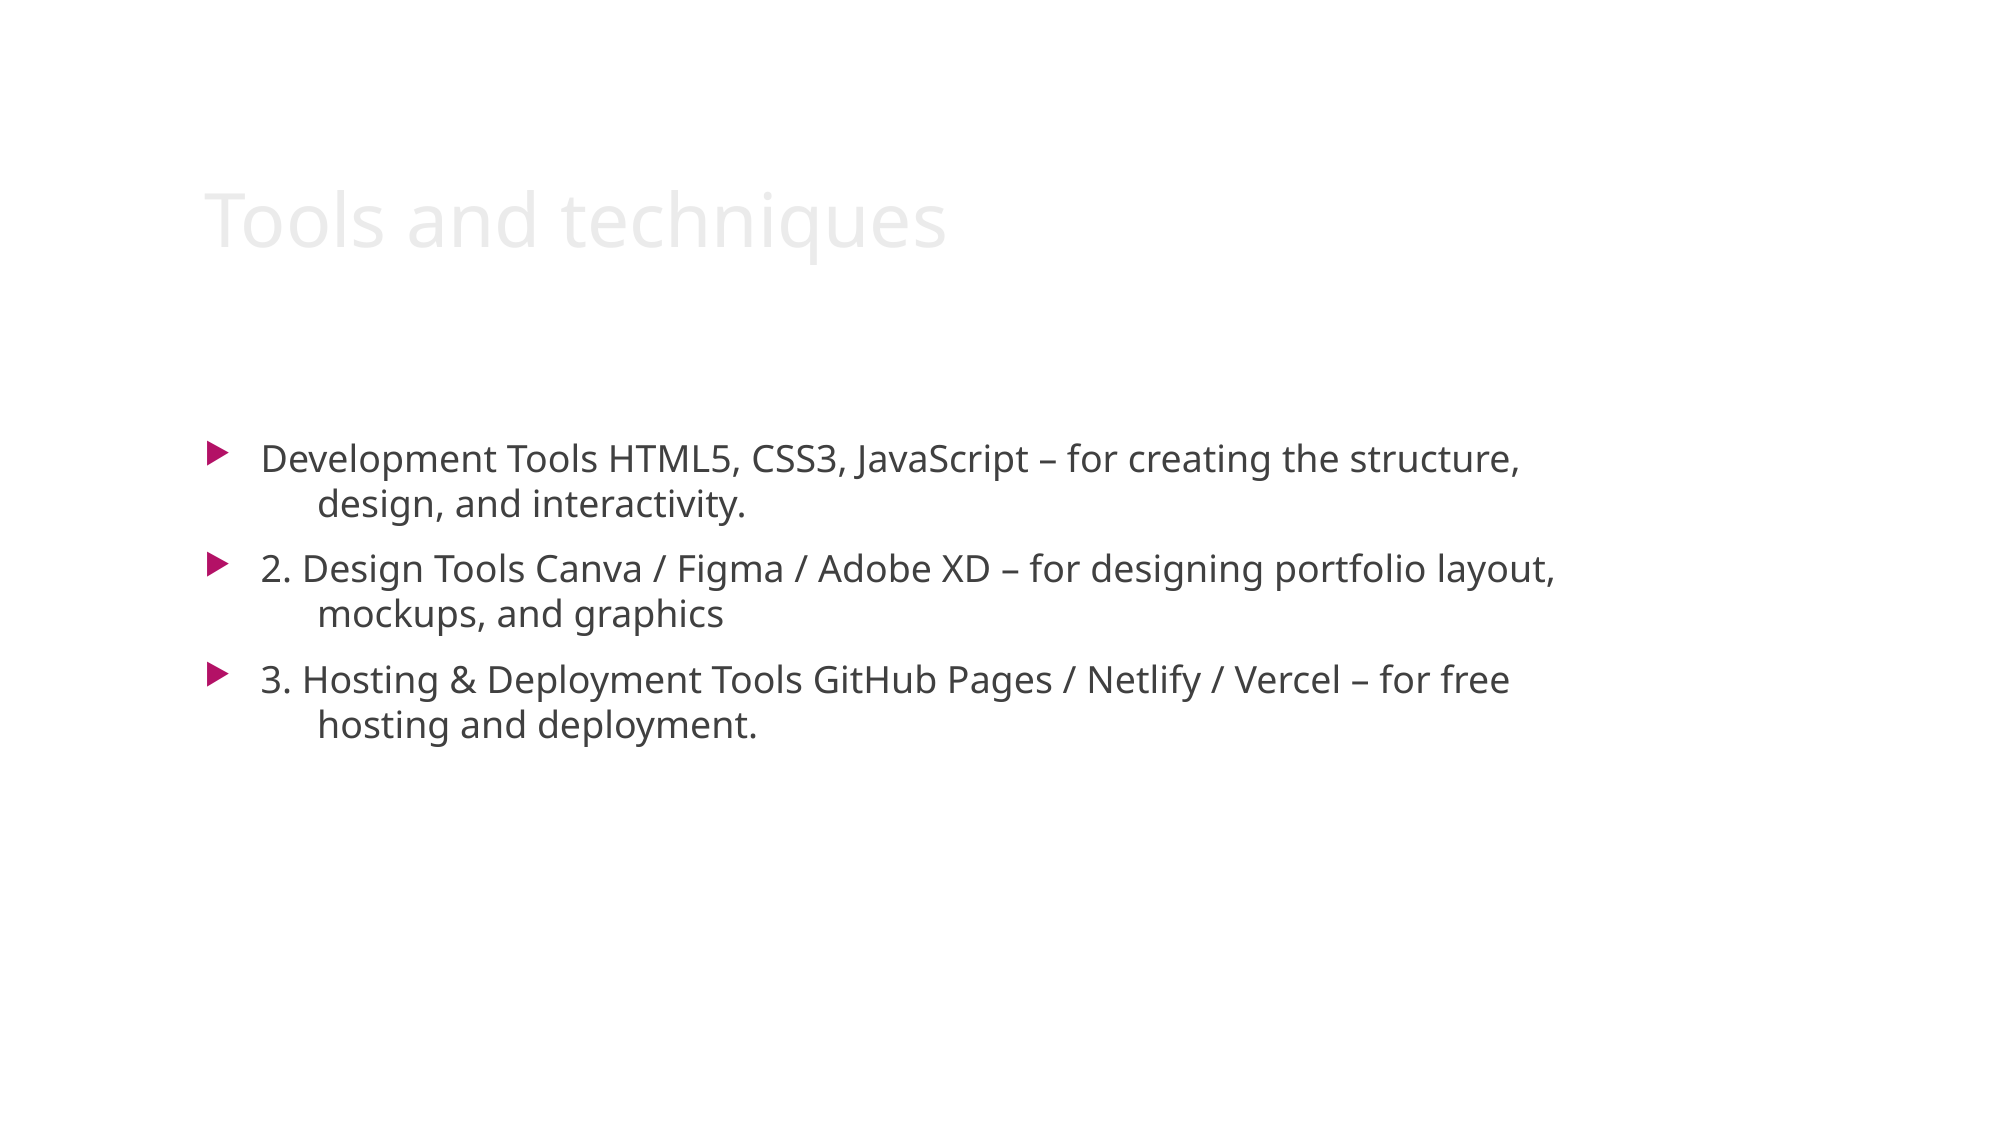

# Tools and techniques
Development Tools HTML5, CSS3, JavaScript – for creating the structure, design, and interactivity.
2. Design Tools Canva / Figma / Adobe XD – for designing portfolio layout, mockups, and graphics
3. Hosting & Deployment Tools GitHub Pages / Netlify / Vercel – for free hosting and deployment.